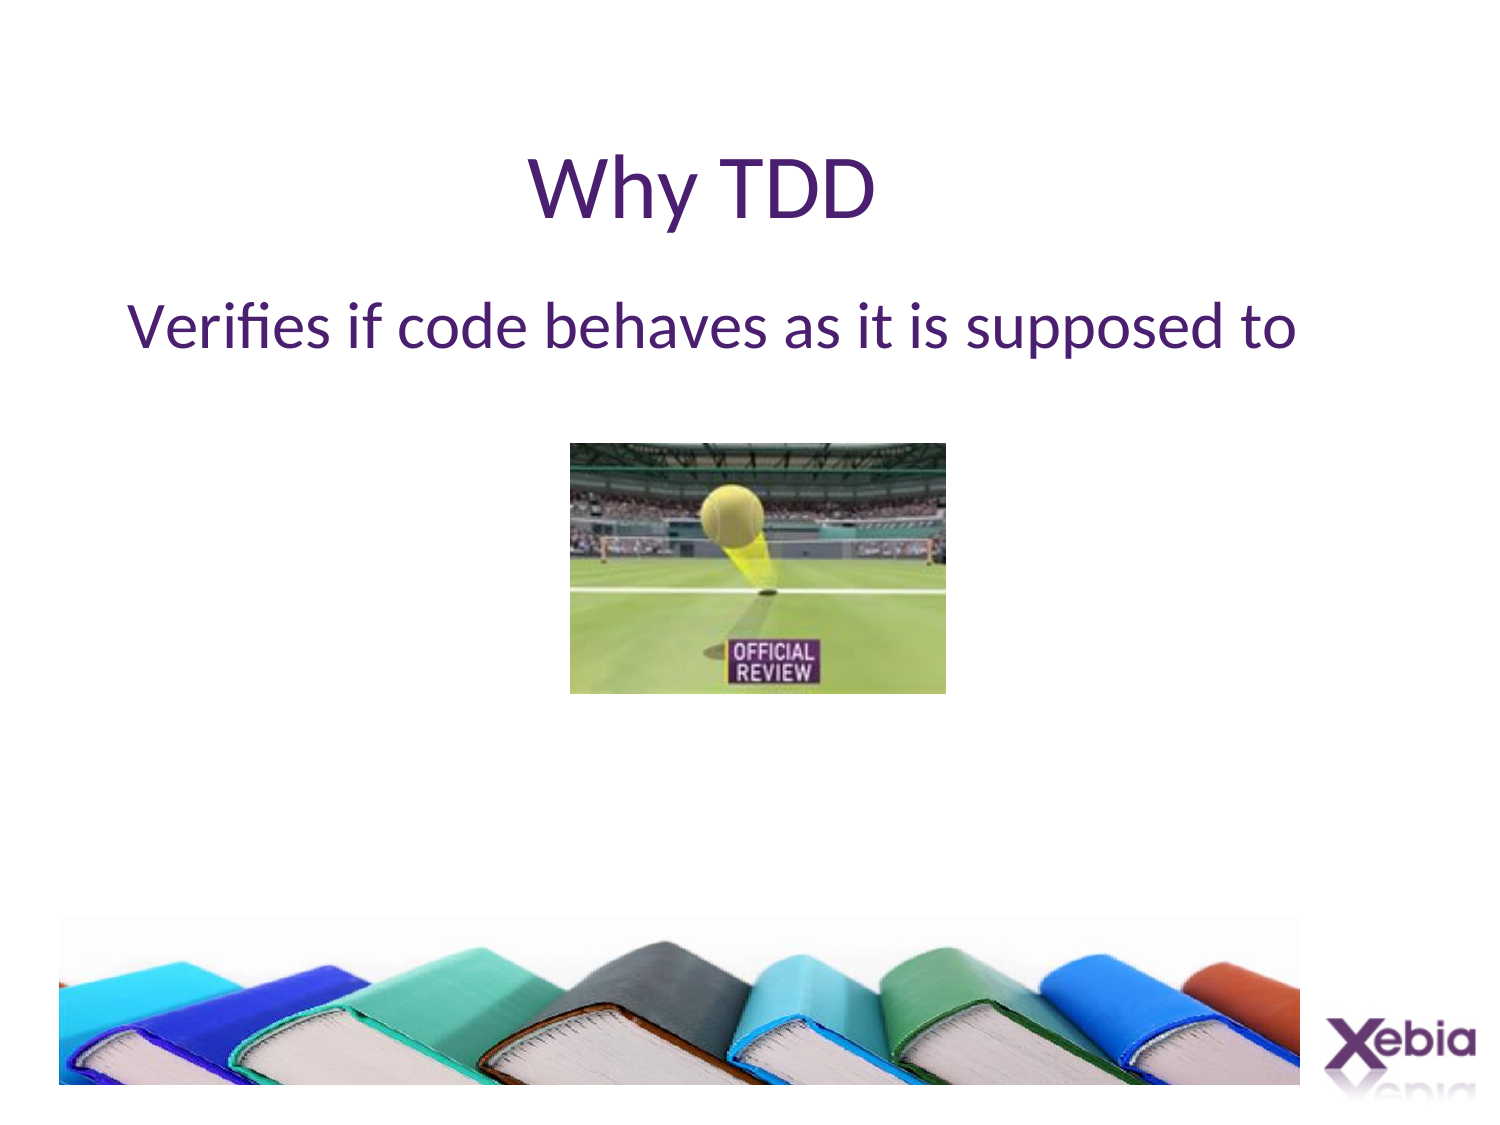

# Why TDD
Verifies if code behaves as it is supposed to